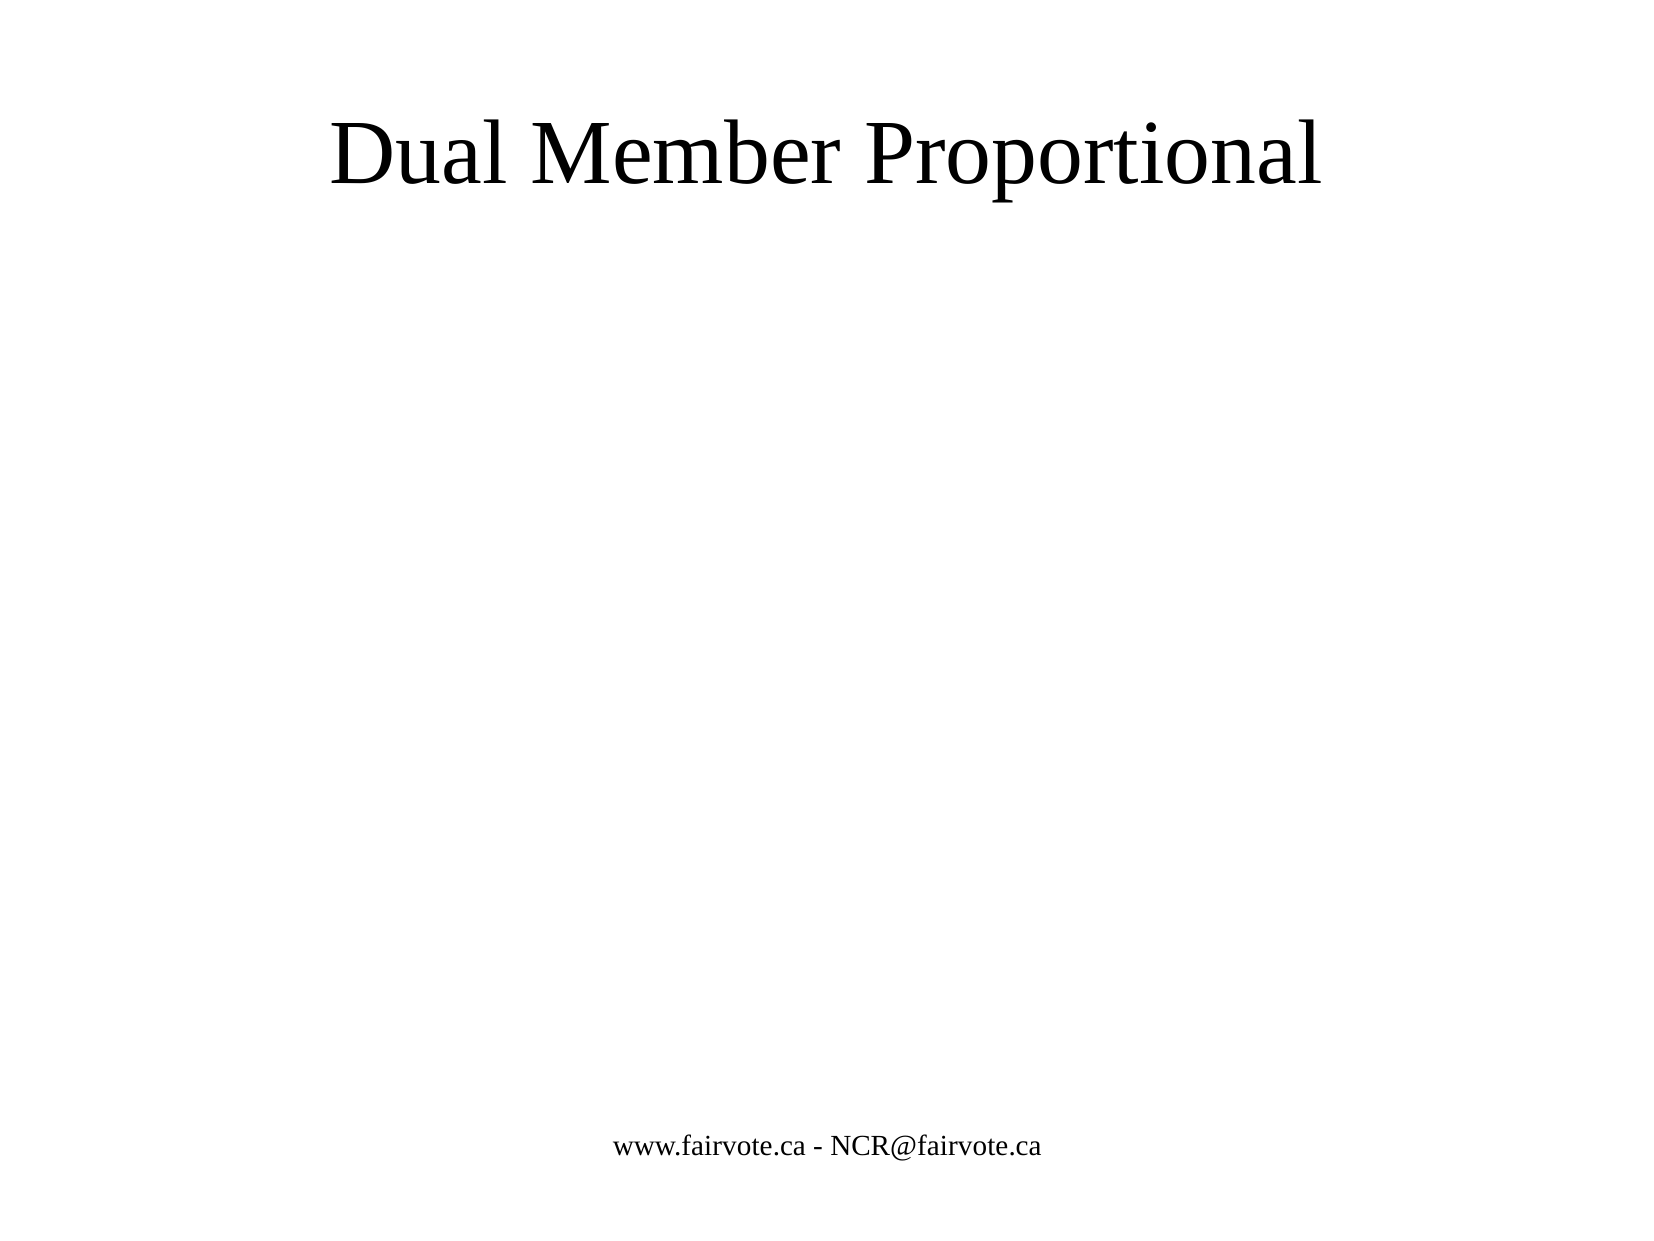

# Dual Member Proportional
www.fairvote.ca - NCR@fairvote.ca